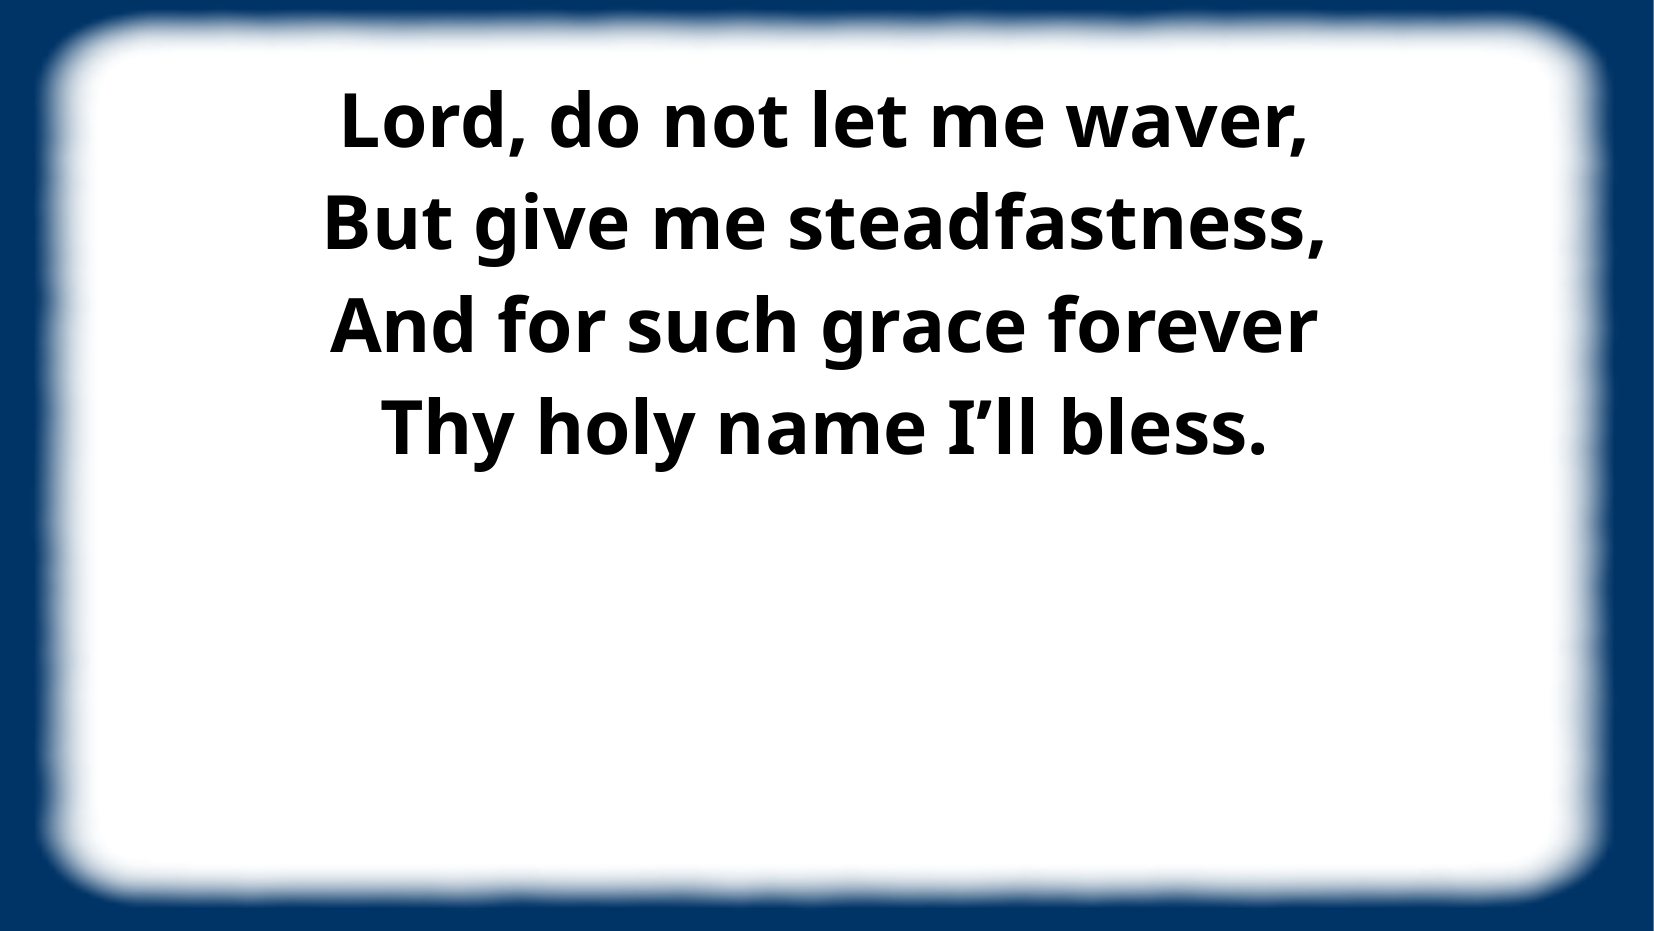

Lord, do not let me waver,
But give me steadfastness,
And for such grace forever
Thy holy name I’ll bless.